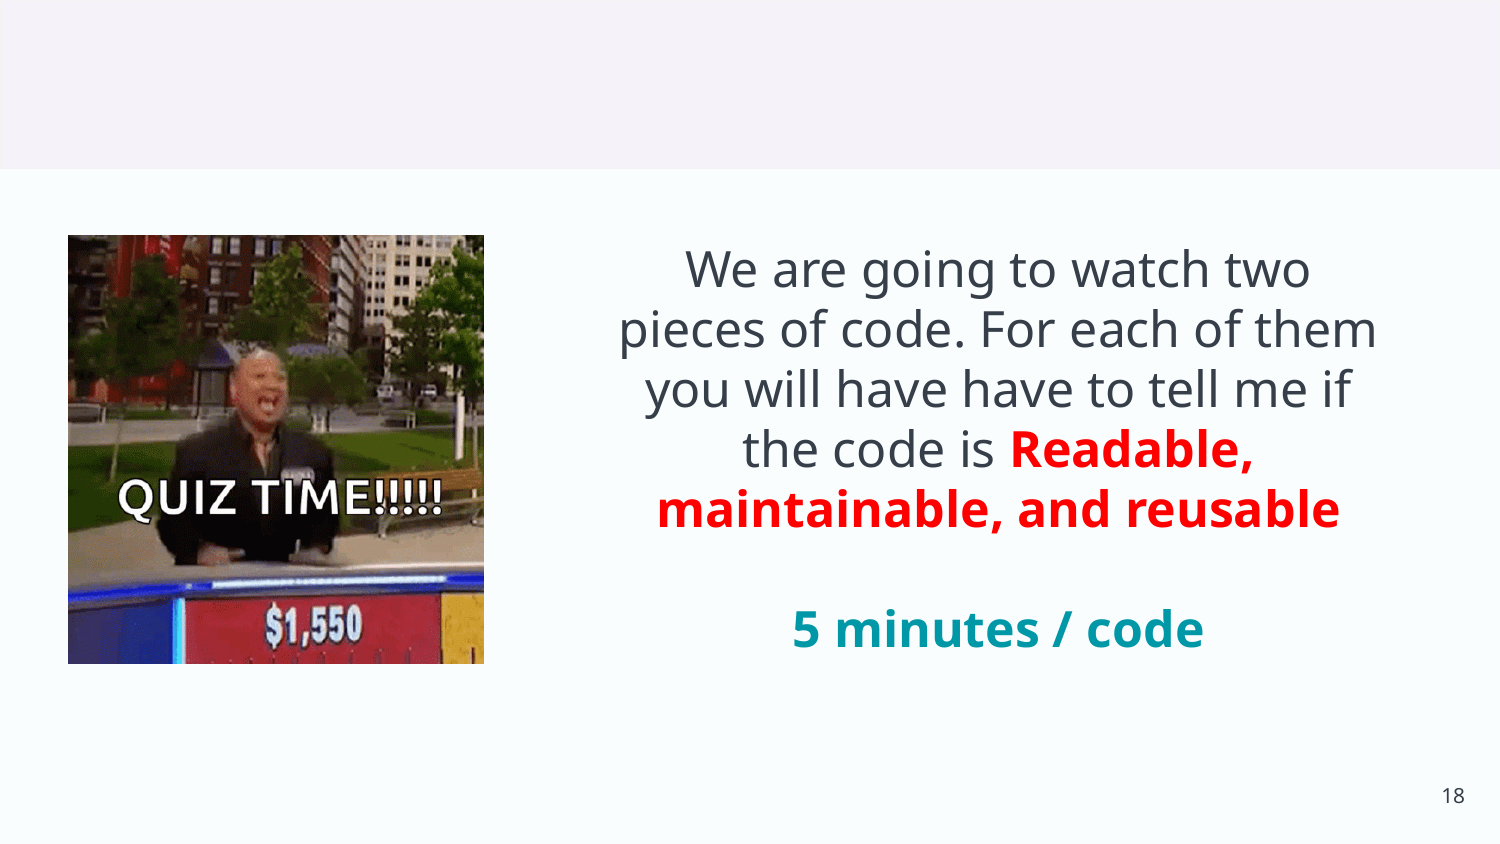

We are going to watch two pieces of code. For each of them you will have have to tell me if the code is Readable, maintainable, and reusable
5 minutes / code